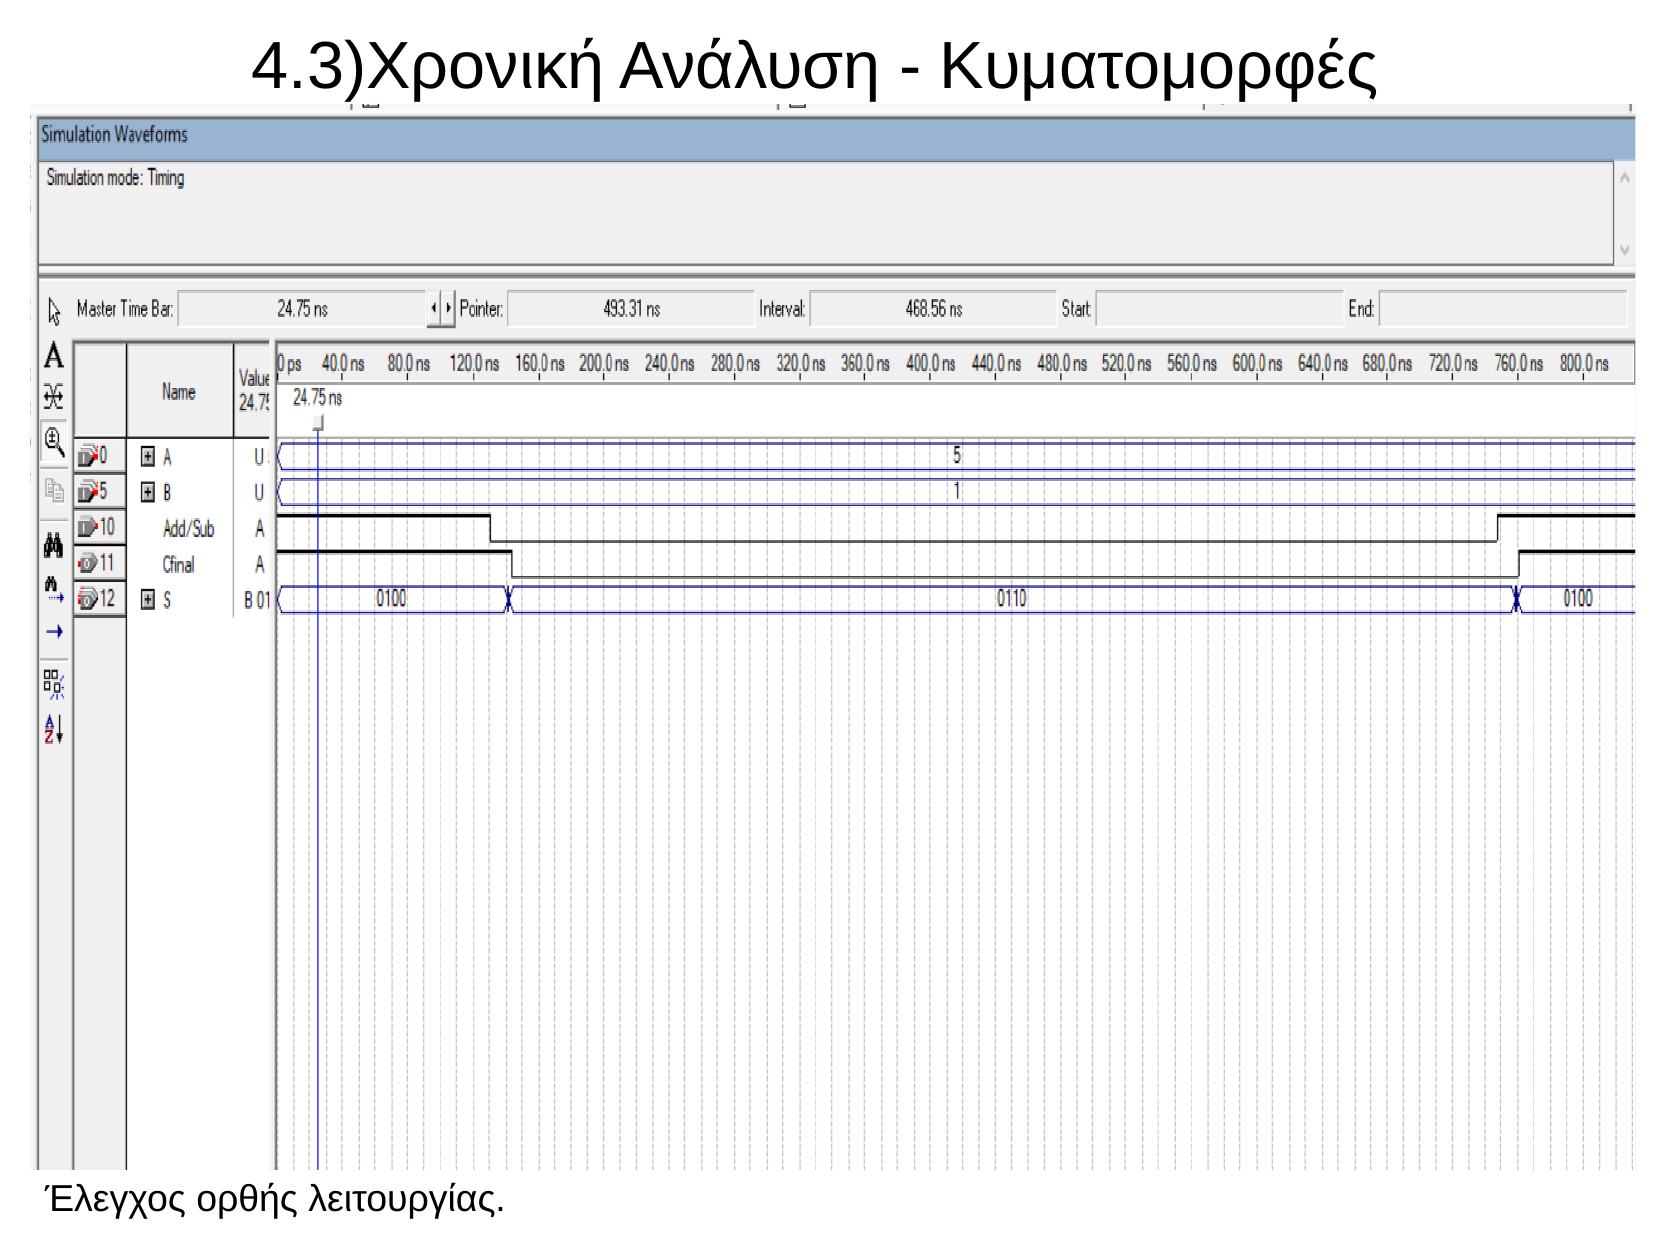

# 4.3)Χρονική Ανάλυση - Κυματομορφές
Έλεγχος ορθής λειτουργίας.